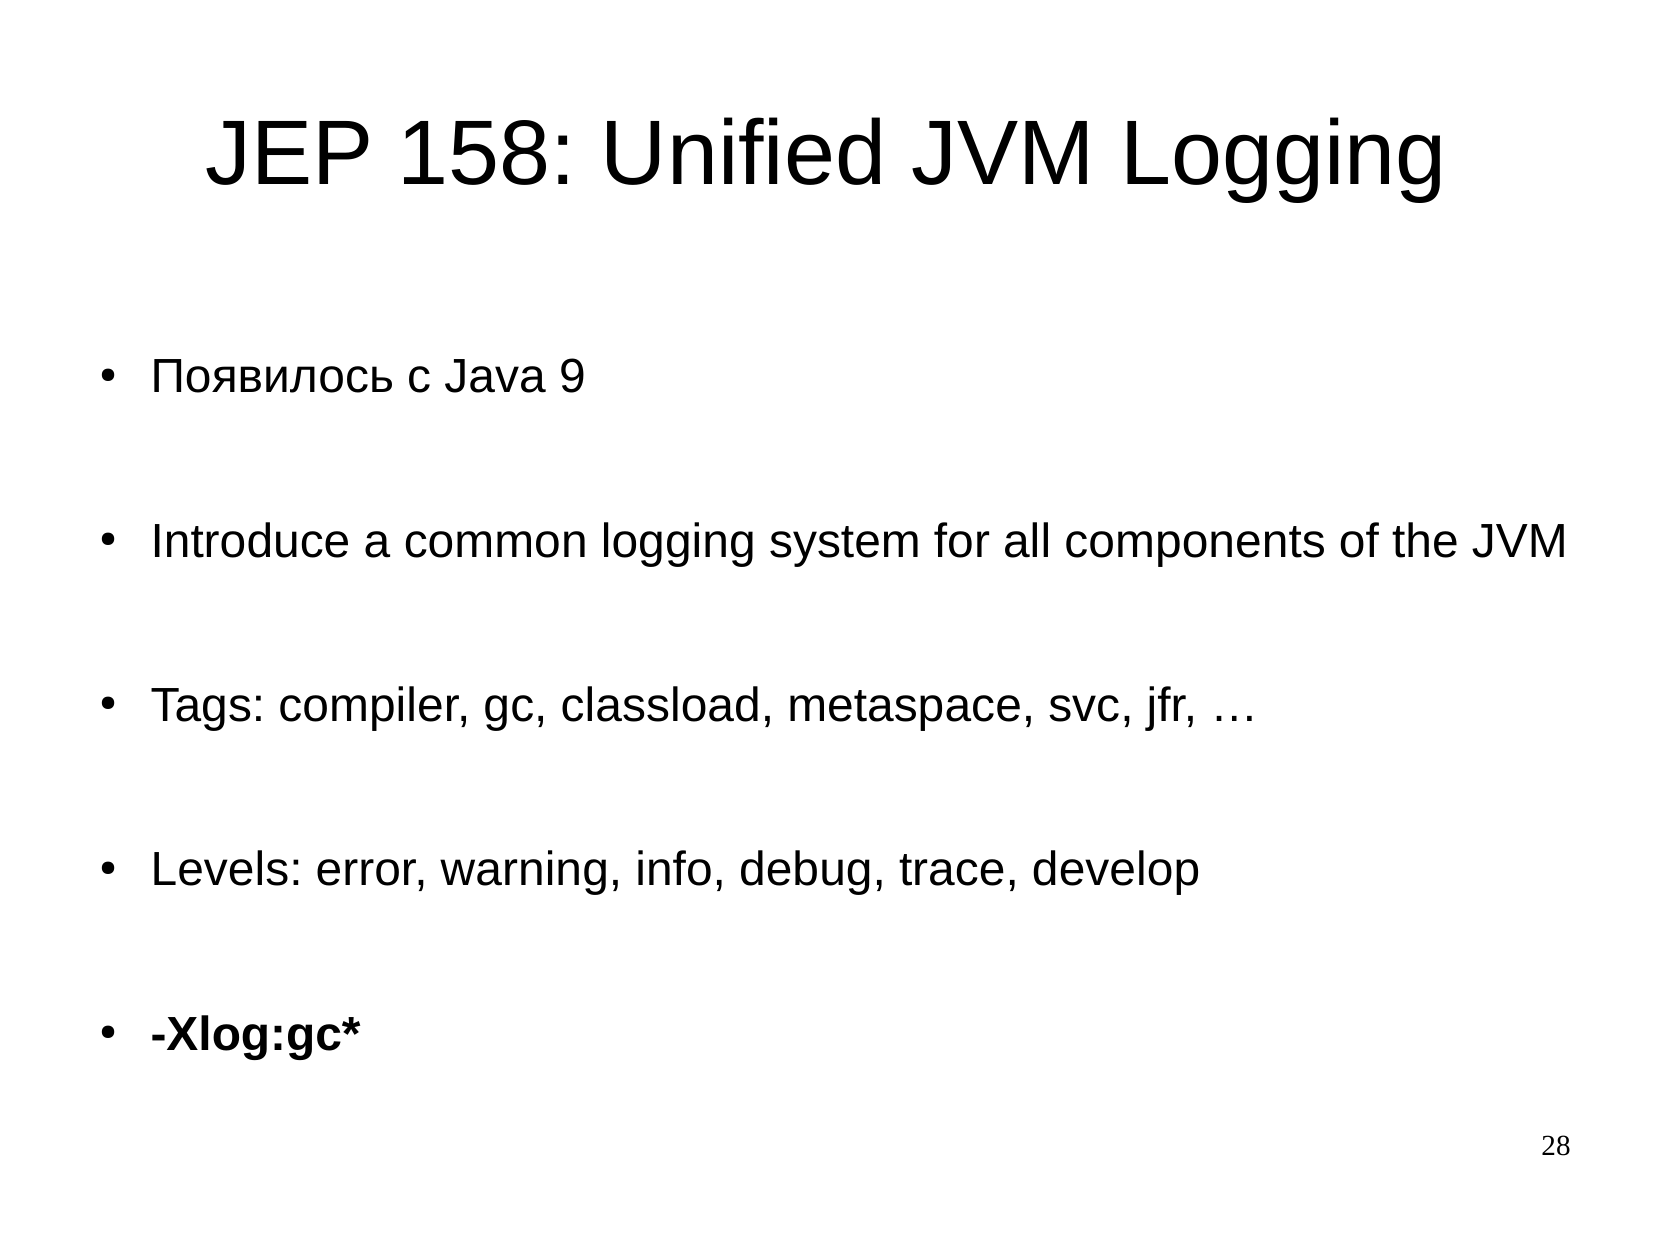

# JEP 158: Unified JVM Logging
Появилось с Java 9
Introduce a common logging system for all components of the JVM
Tags: compiler, gc, classload, metaspace, svc, jfr, …
Levels: error, warning, info, debug, trace, develop
-Xlog:gc*
28